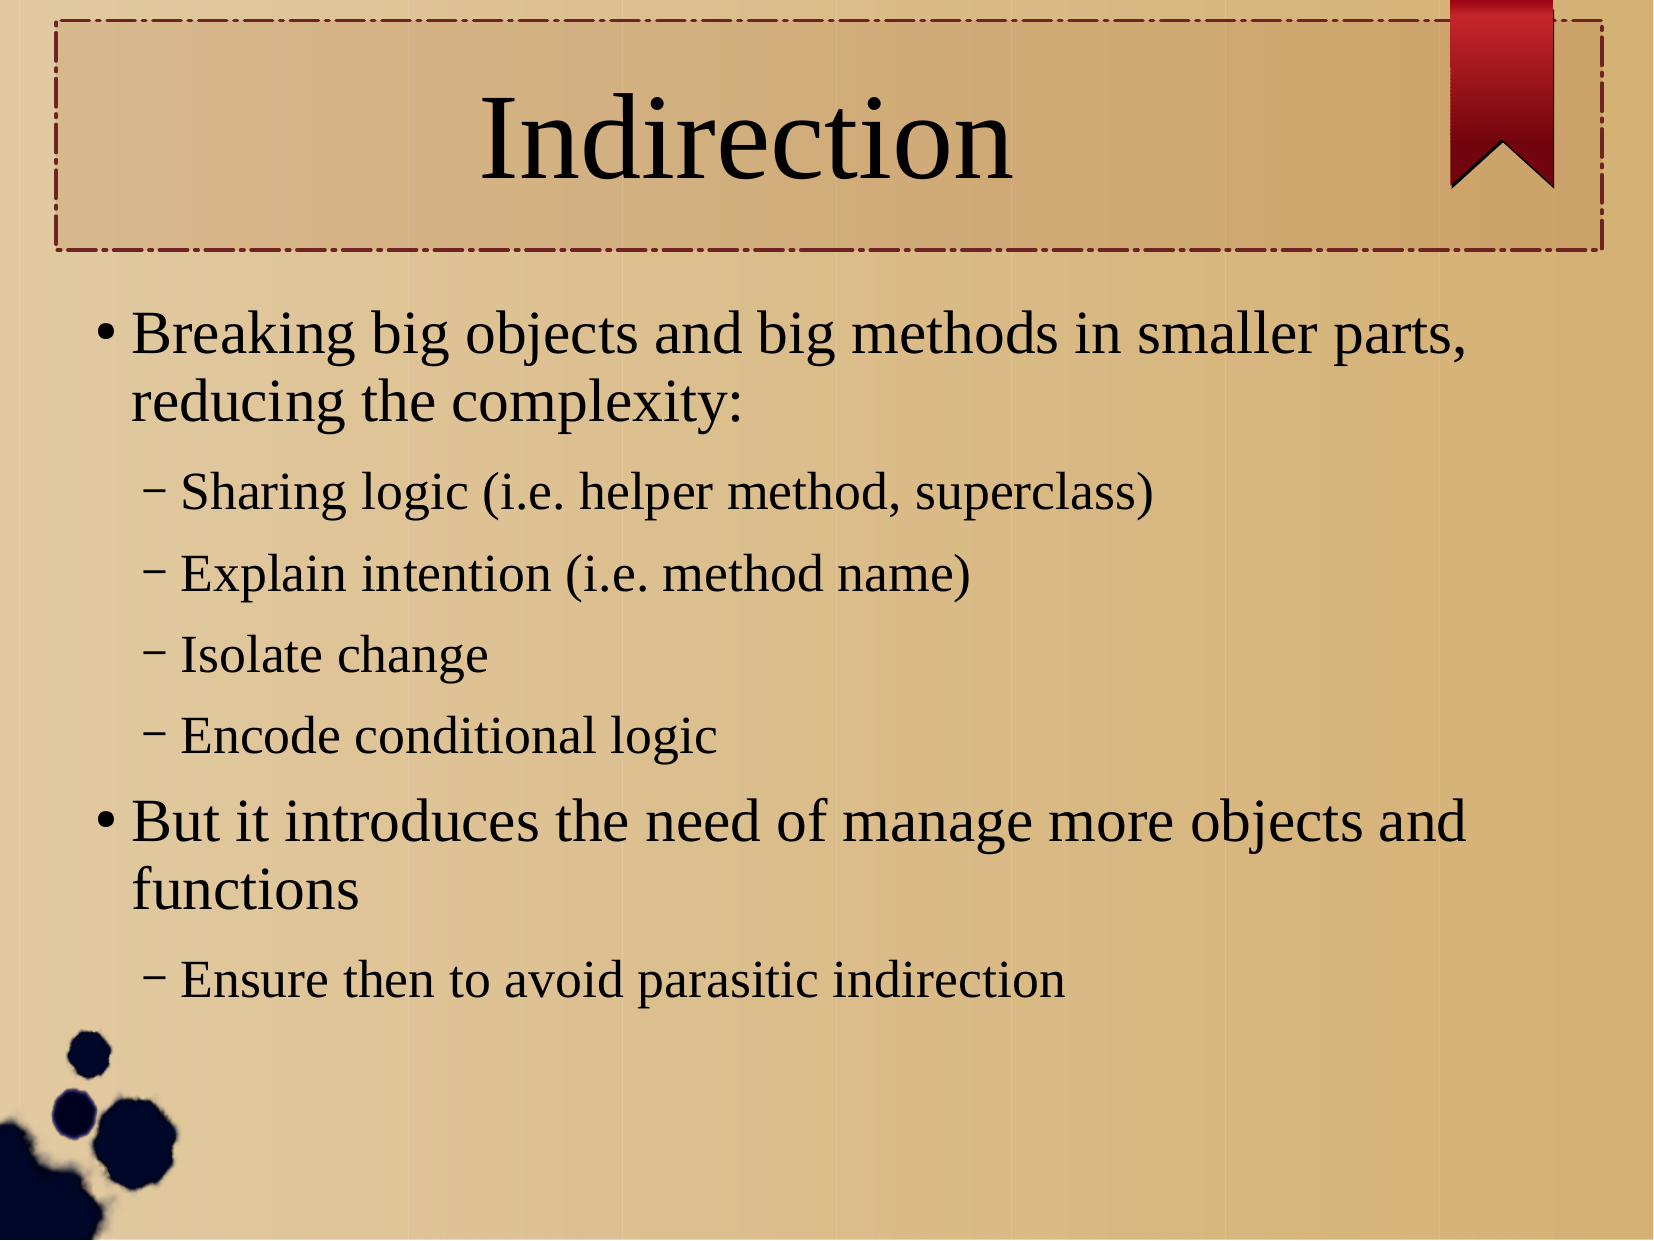

# Indirection
Breaking big objects and big methods in smaller parts, reducing the complexity:
Sharing logic (i.e. helper method, superclass)
Explain intention (i.e. method name)
Isolate change
Encode conditional logic
But it introduces the need of manage more objects and functions
Ensure then to avoid parasitic indirection